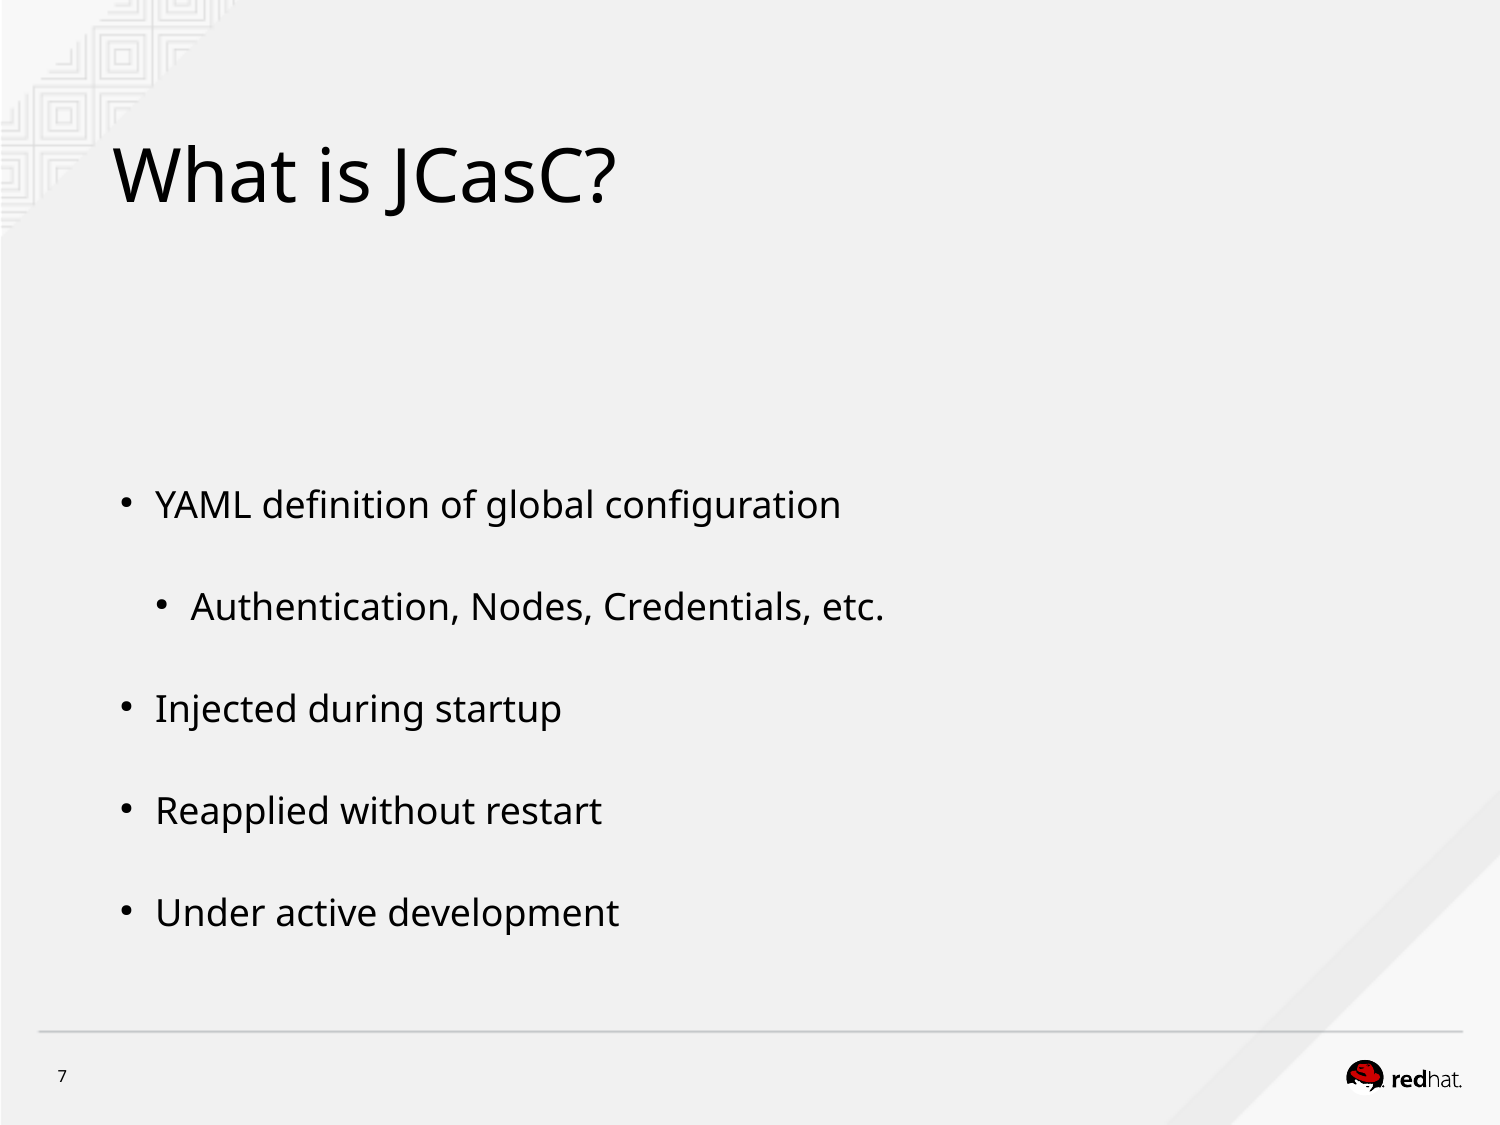

# What is JCasC?
YAML definition of global configuration
Authentication, Nodes, Credentials, etc.
Injected during startup
Reapplied without restart
Under active development
7